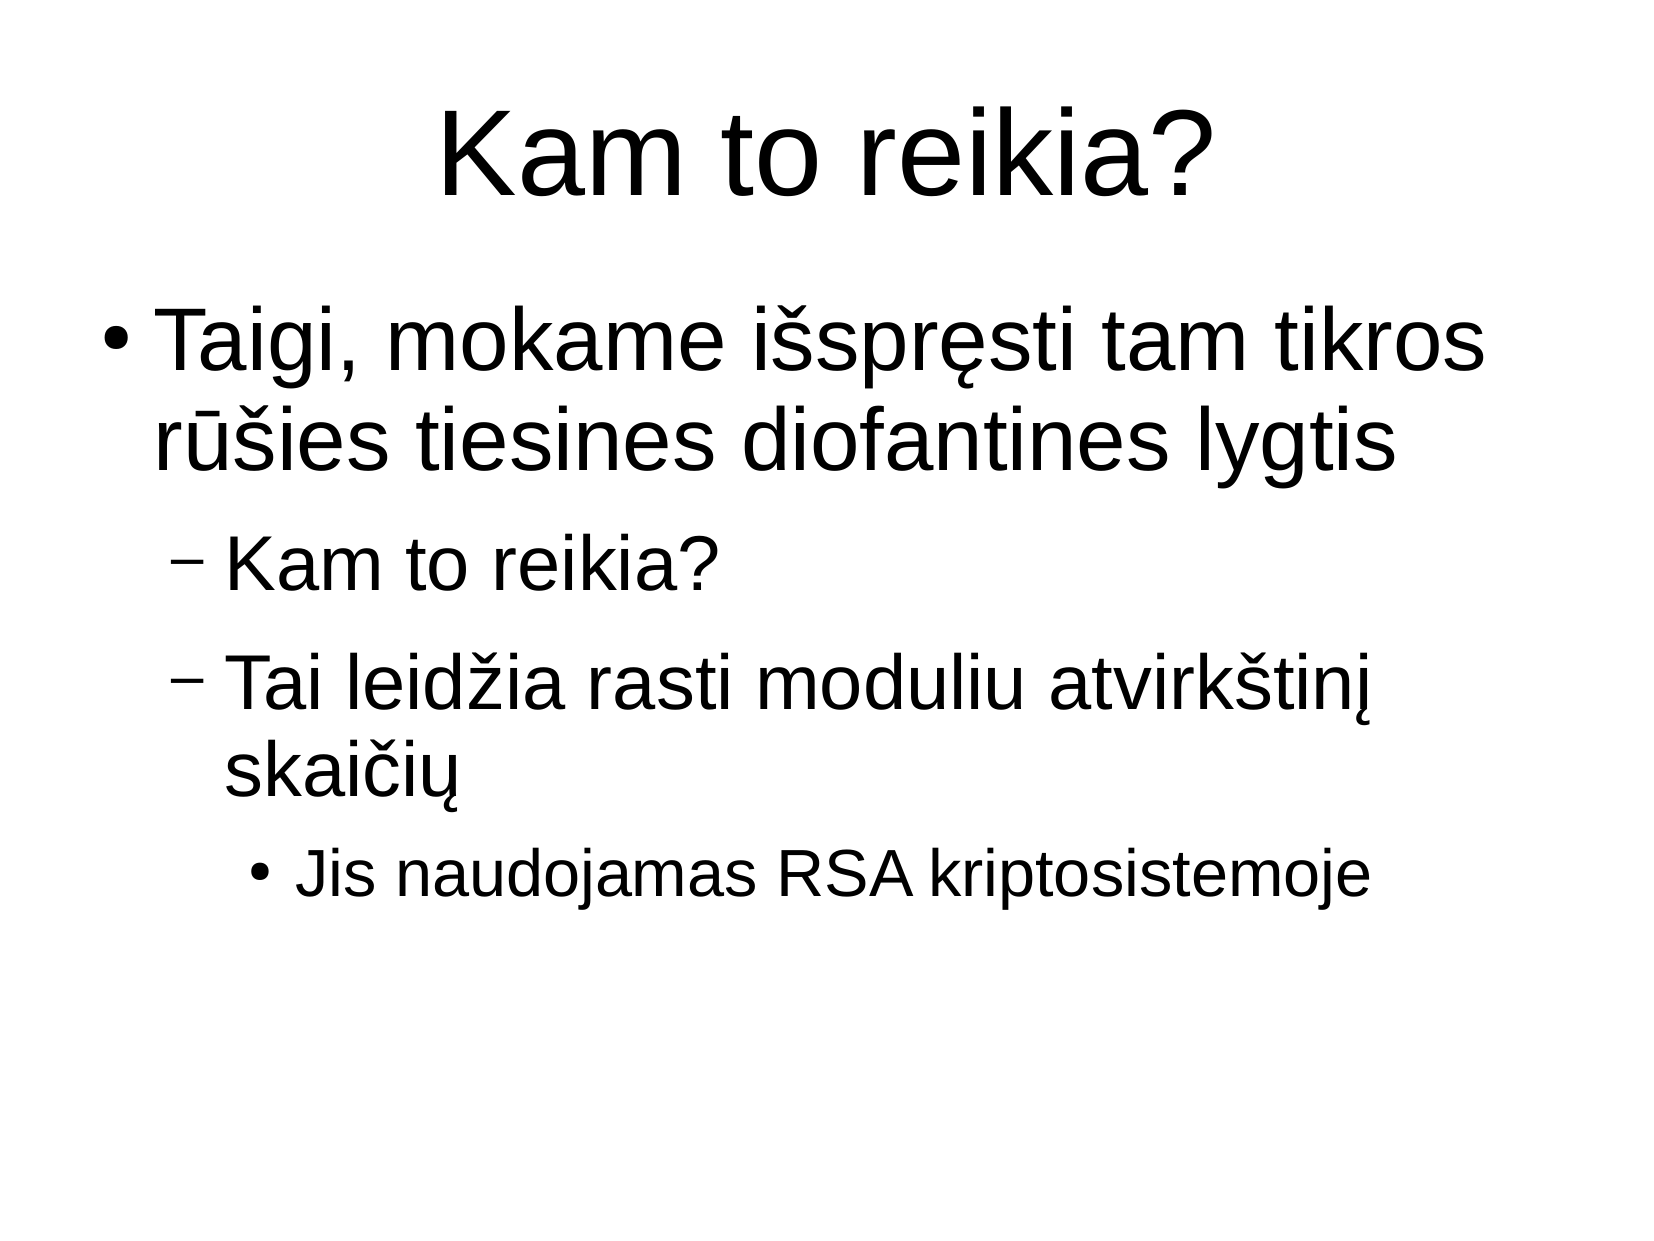

# Kam to reikia?
Taigi, mokame išspręsti tam tikros rūšies tiesines diofantines lygtis
Kam to reikia?
Tai leidžia rasti moduliu atvirkštinį skaičių
Jis naudojamas RSA kriptosistemoje